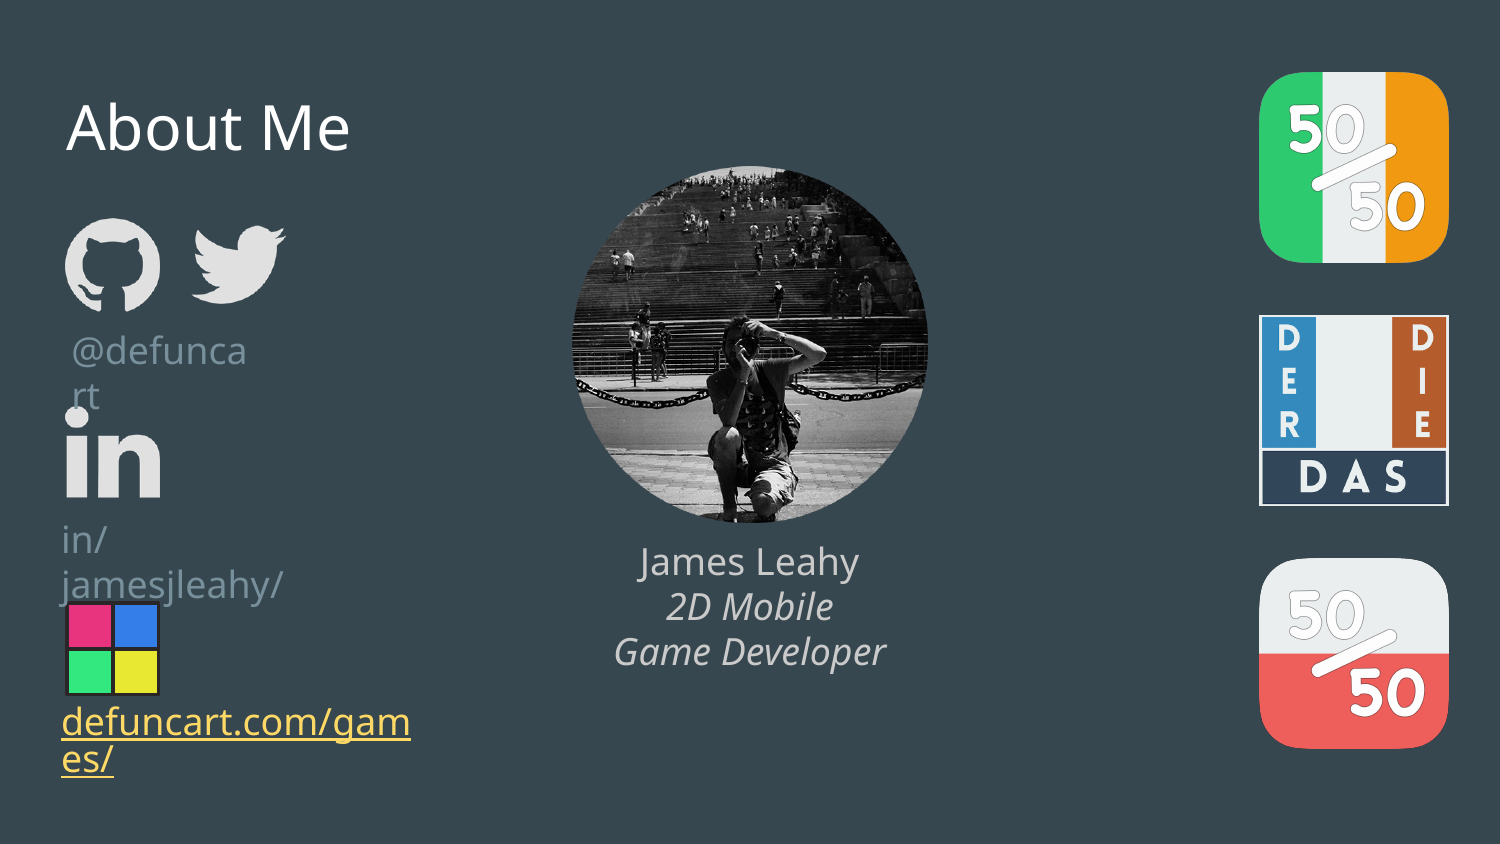

# About Me
@defuncart
in/jamesjleahy/
James Leahy
2D Mobile
Game Developer
defuncart.com/games/